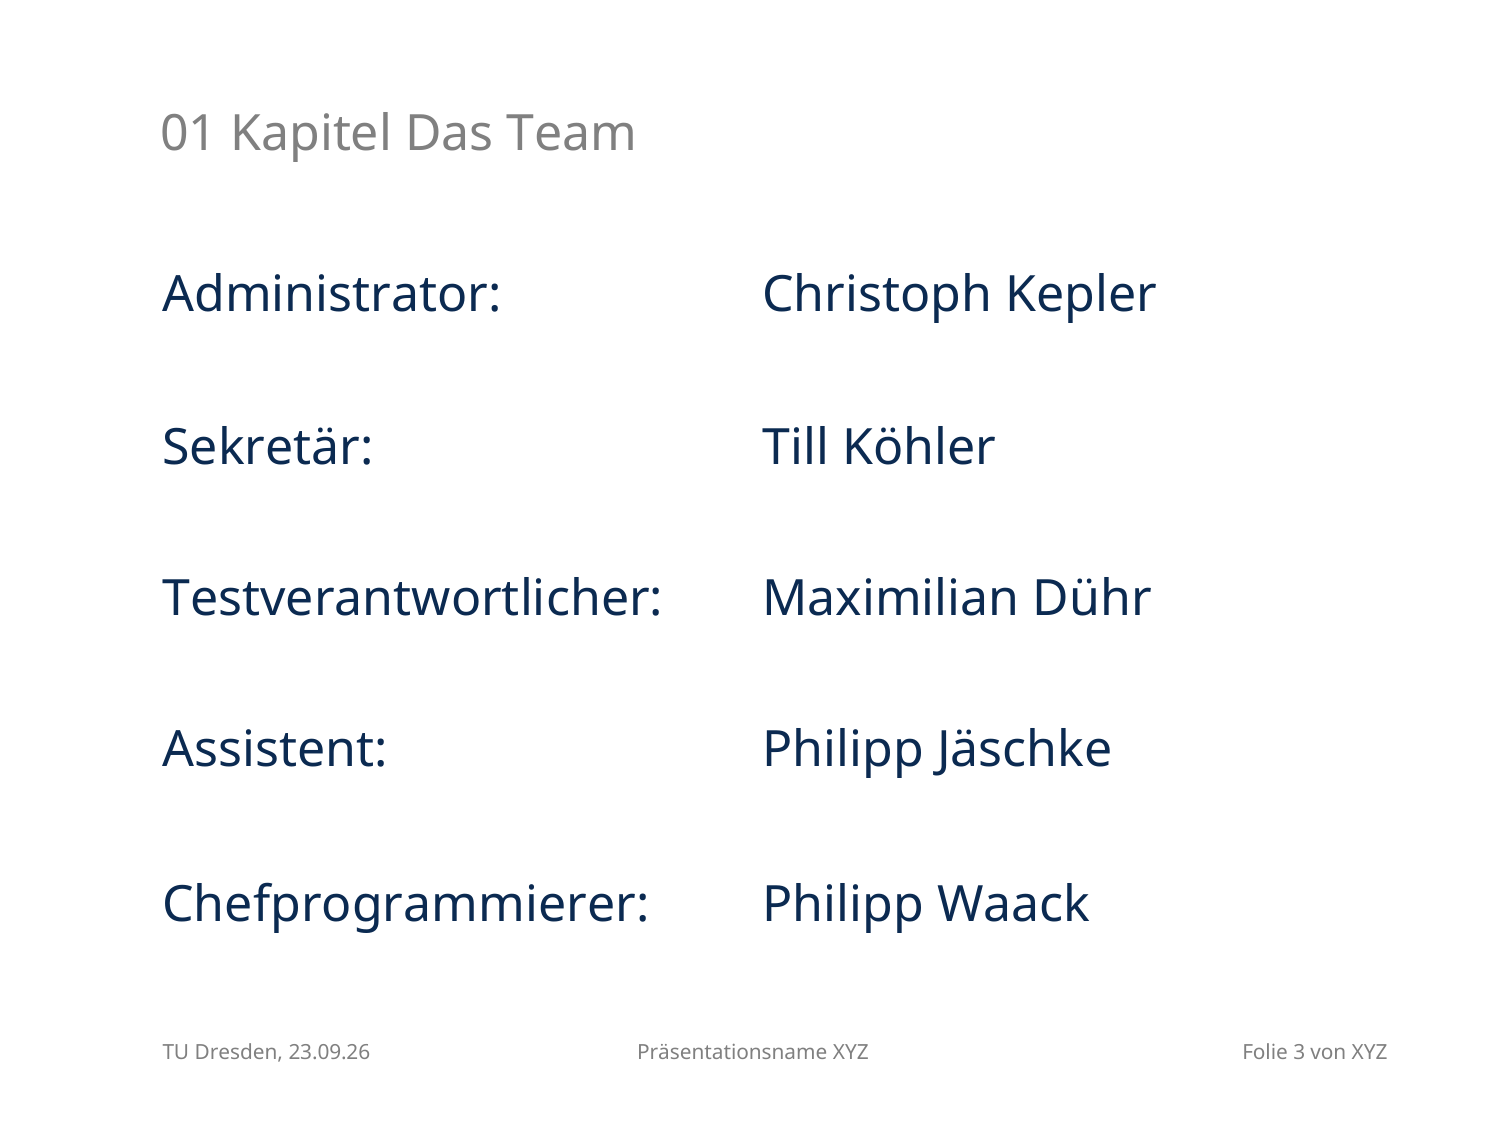

# 01 Kapitel Das Team
Administrator:		Christoph Kepler
Sekretär:			Till Köhler
Testverantwortlicher: 	Maximilian Dühr
Assistent:			Philipp Jäschke
Chefprogrammierer:	Philipp Waack
3